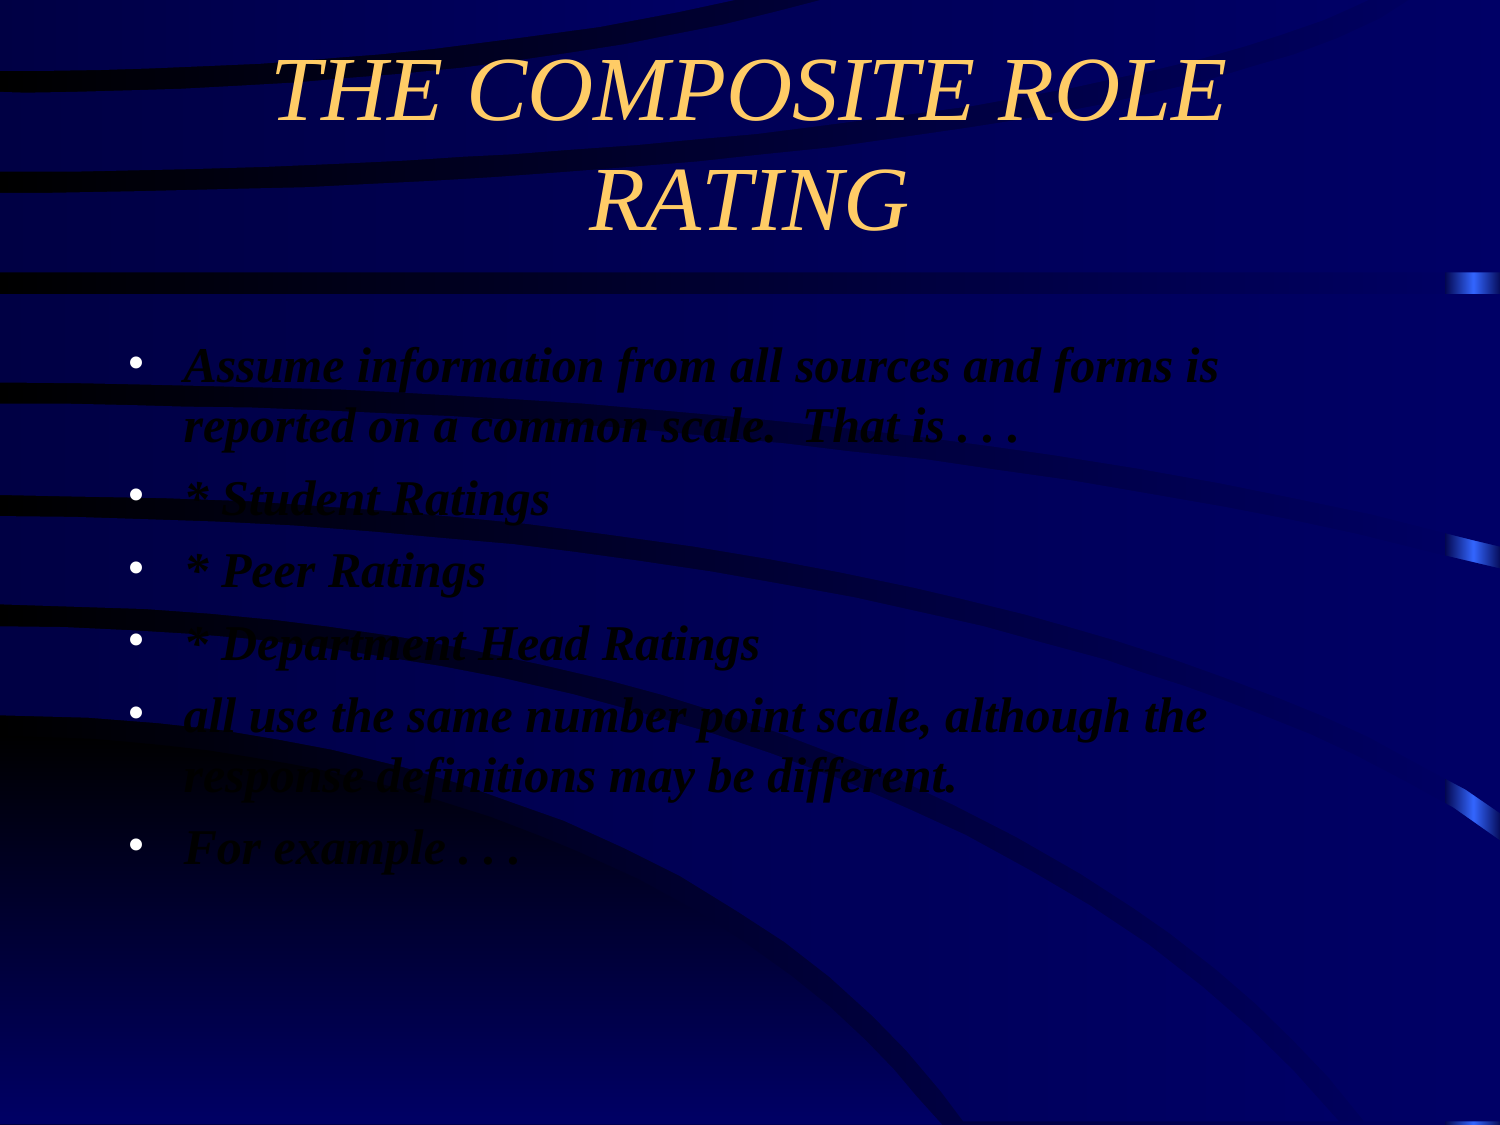

# THE COMPOSITE ROLE RATING
Assume information from all sources and forms is reported on a common scale. That is . . .
* Student Ratings
* Peer Ratings
* Department Head Ratings
all use the same number point scale, although the response definitions may be different.
For example . . .